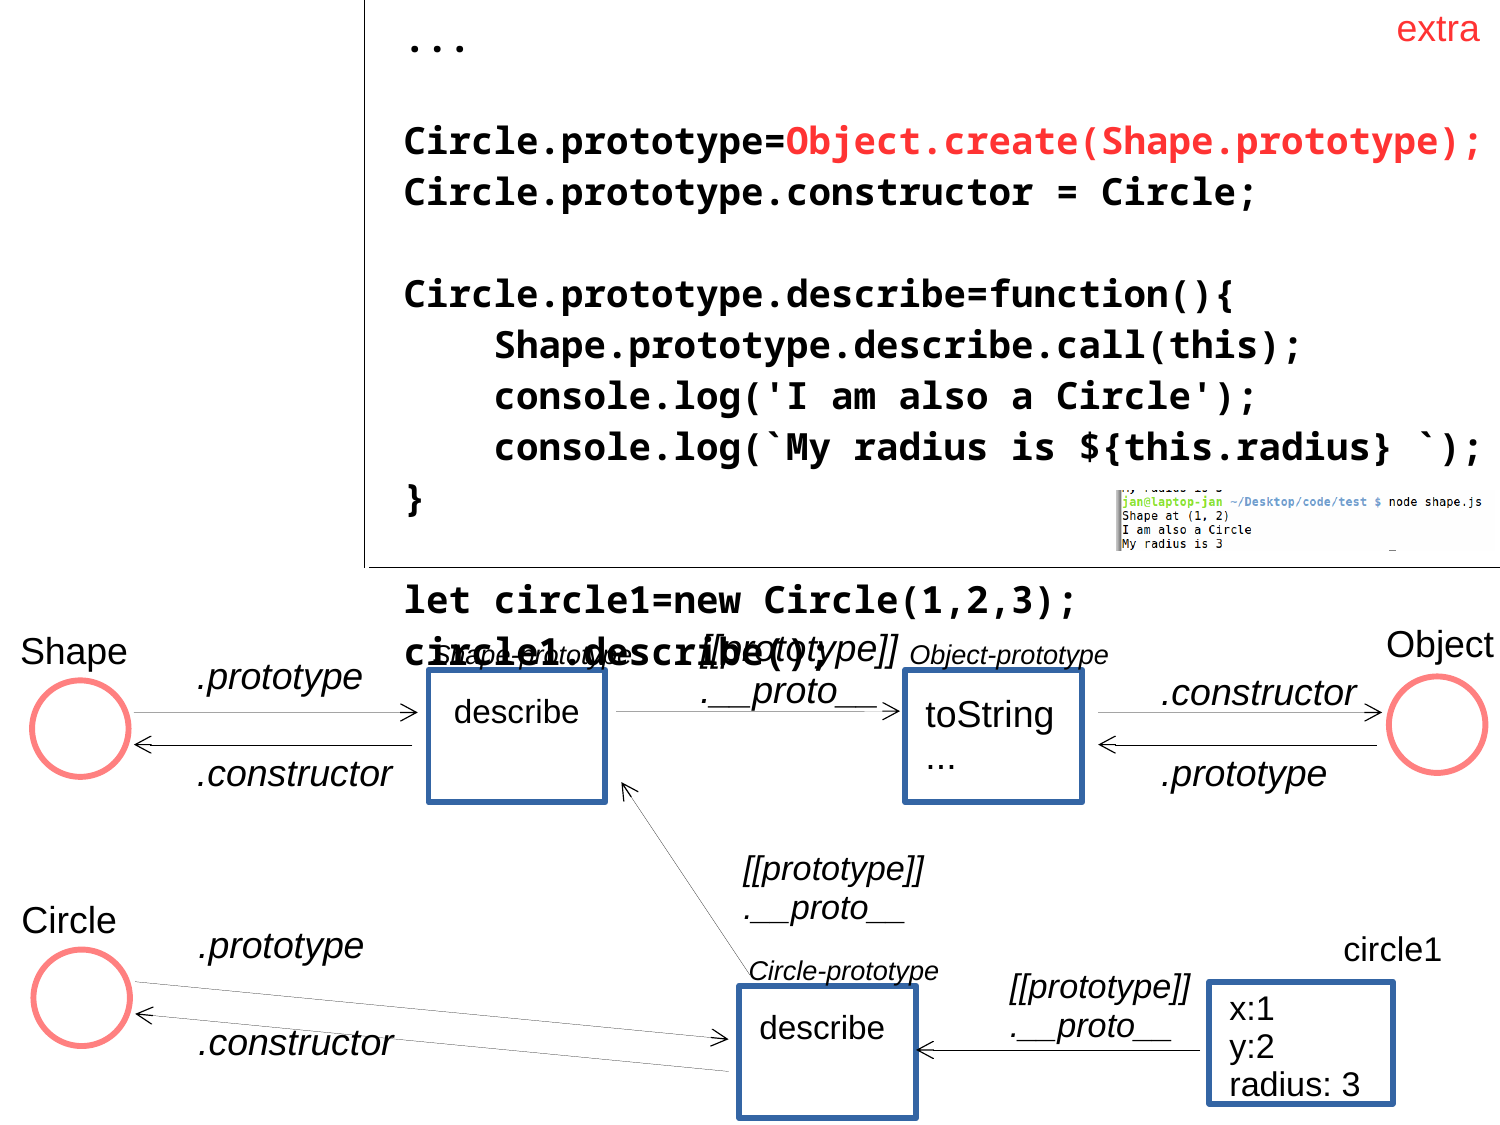

extra
...
Circle.prototype=Object.create(Shape.prototype);
Circle.prototype.constructor = Circle;
Circle.prototype.describe=function(){
 Shape.prototype.describe.call(this);
 console.log('I am also a Circle');
 console.log(`My radius is ${this.radius} `);
}
let circle1=new Circle(1,2,3);
circle1.describe();
Object
[[prototype]]
.__proto__
Shape
Shape-prototype
Object-prototype
.prototype
.constructor
describe
toString
...
.constructor
.prototype
[[prototype]]
.__proto__
Circle
.prototype
circle1
Circle-prototype
[[prototype]]
.__proto__
x:1
y:2
radius: 3
describe
.constructor